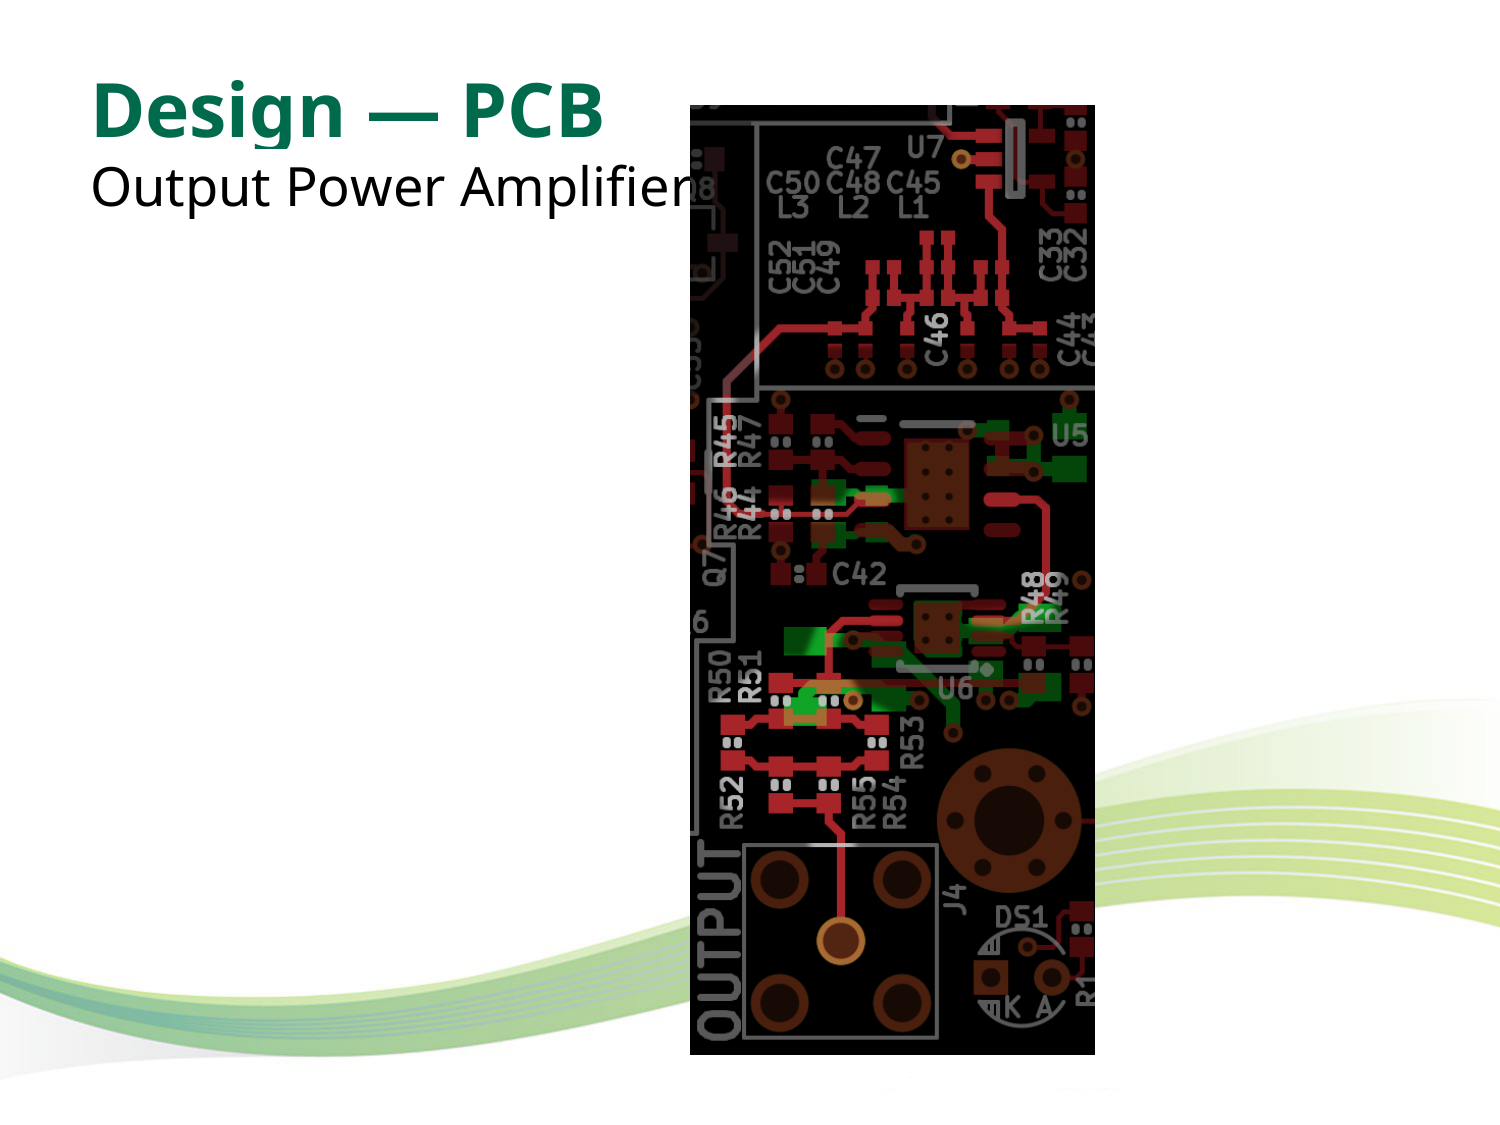

# Design — PCB Output Power Amplifier